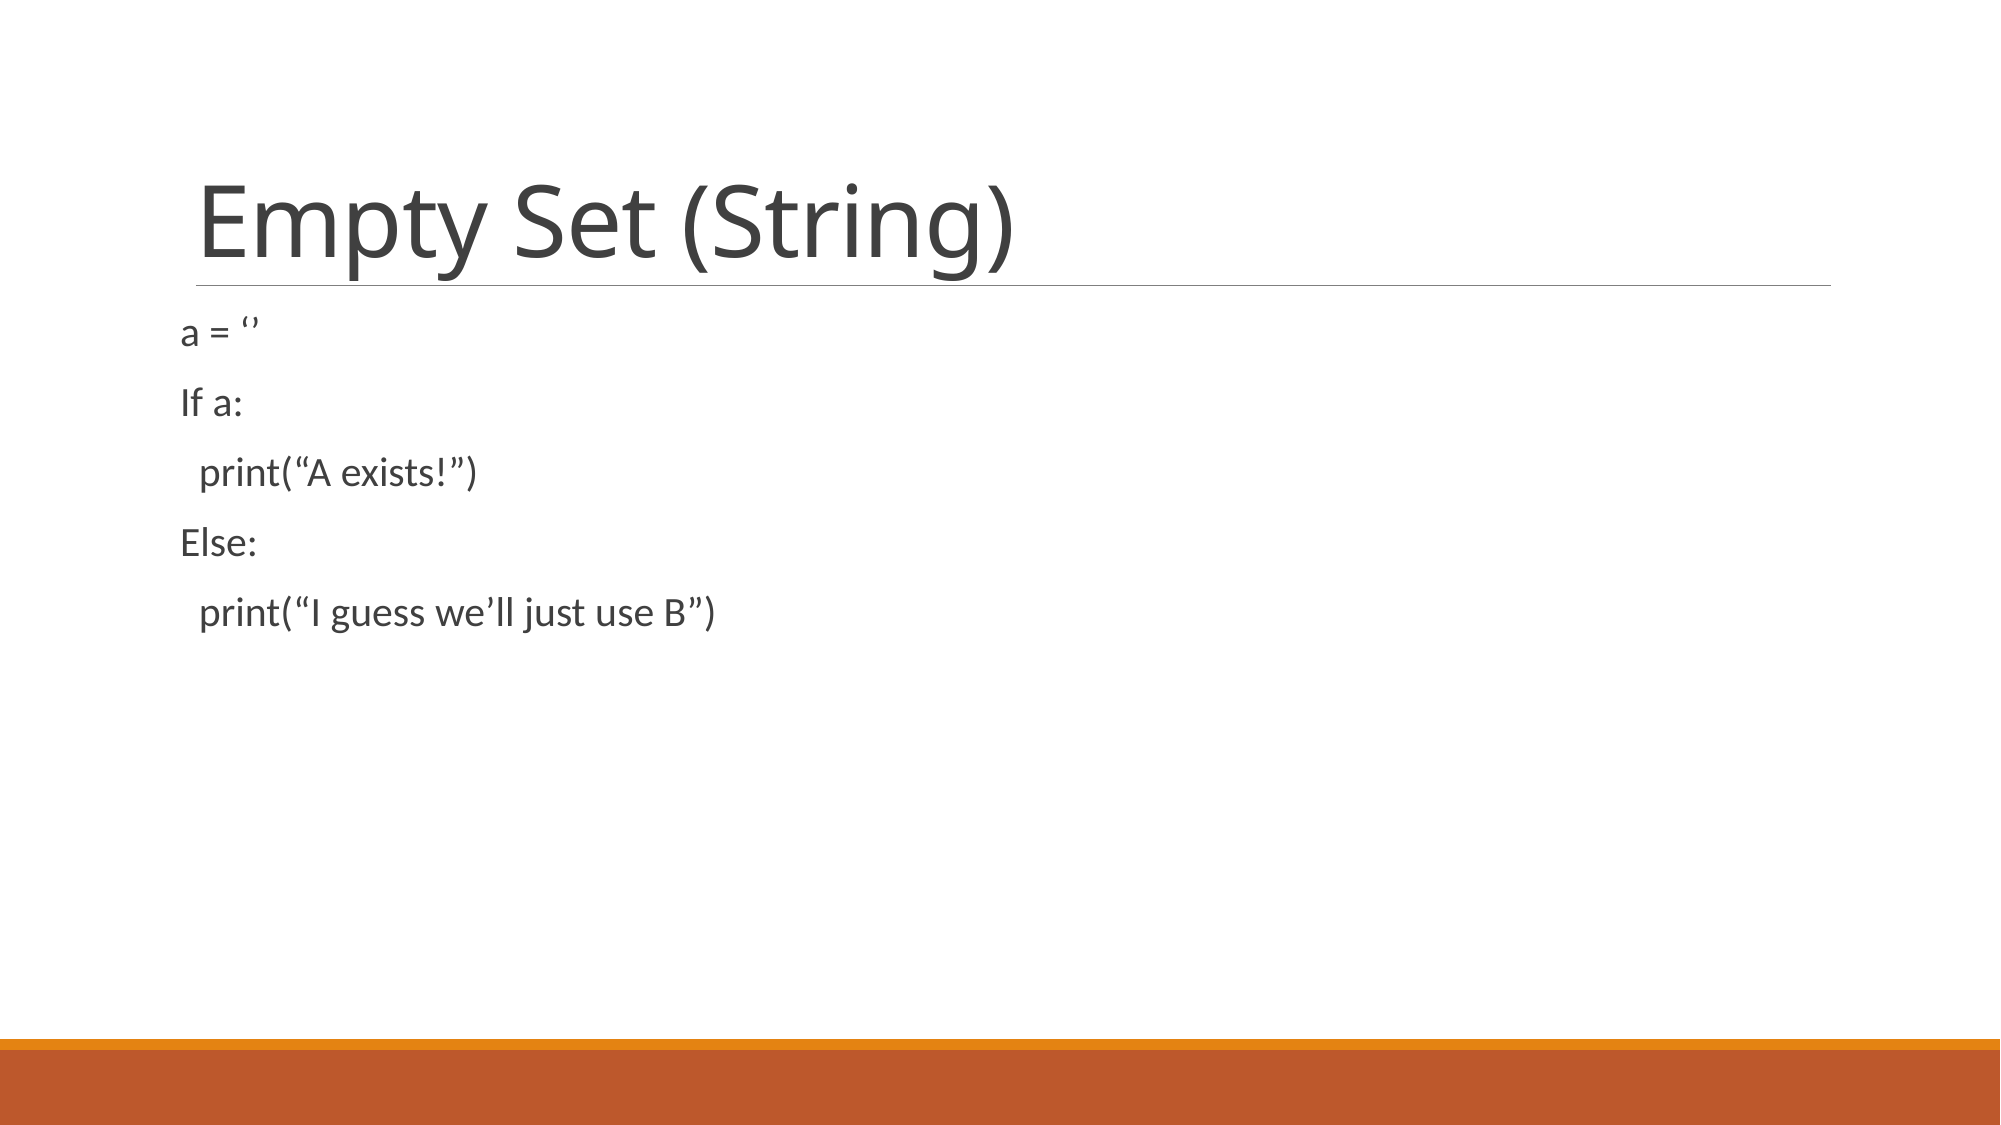

# Empty Set (String)
a = ‘’
If a:
 print(“A exists!”)
Else:
 print(“I guess we’ll just use B”)